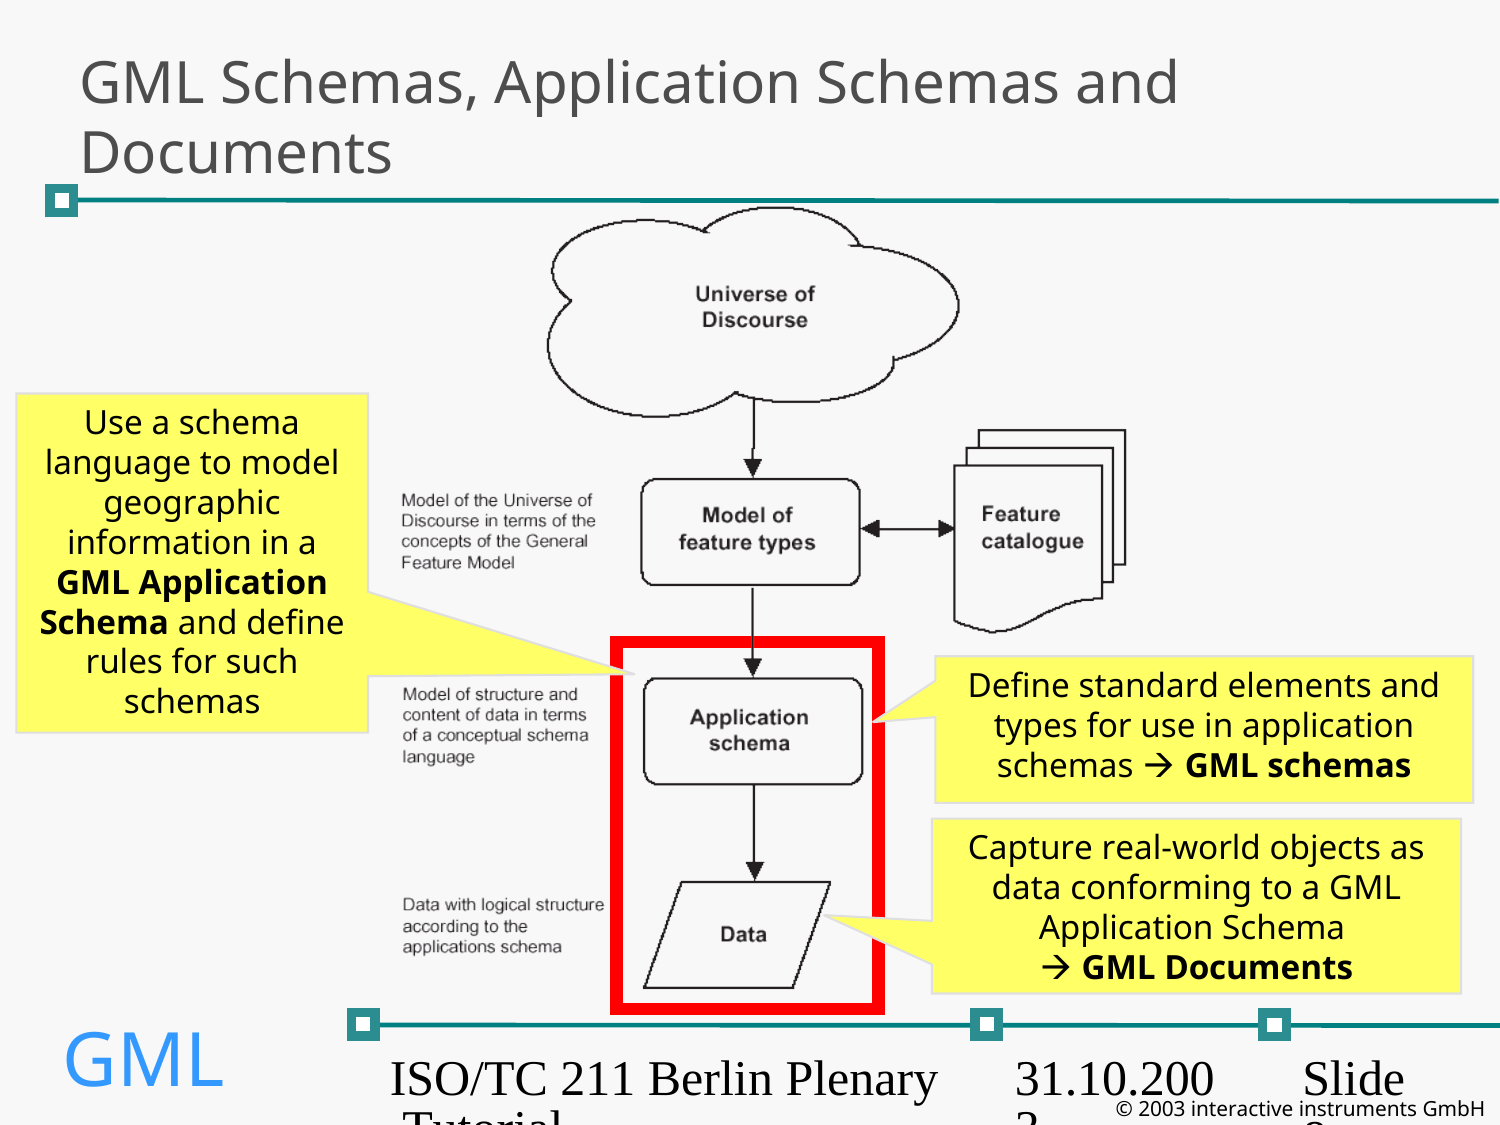

# GML Schemas, Application Schemas and Documents
Use a schema language to model geographic information in a GML Application Schema and define rules for such schemas
Define standard elements and types for use in application schemas  GML schemas
Capture real-world objects as data conforming to a GML Application Schema
 GML Documents
ISO/TC 211 Berlin Plenary Tutorial
31.10.2003
8